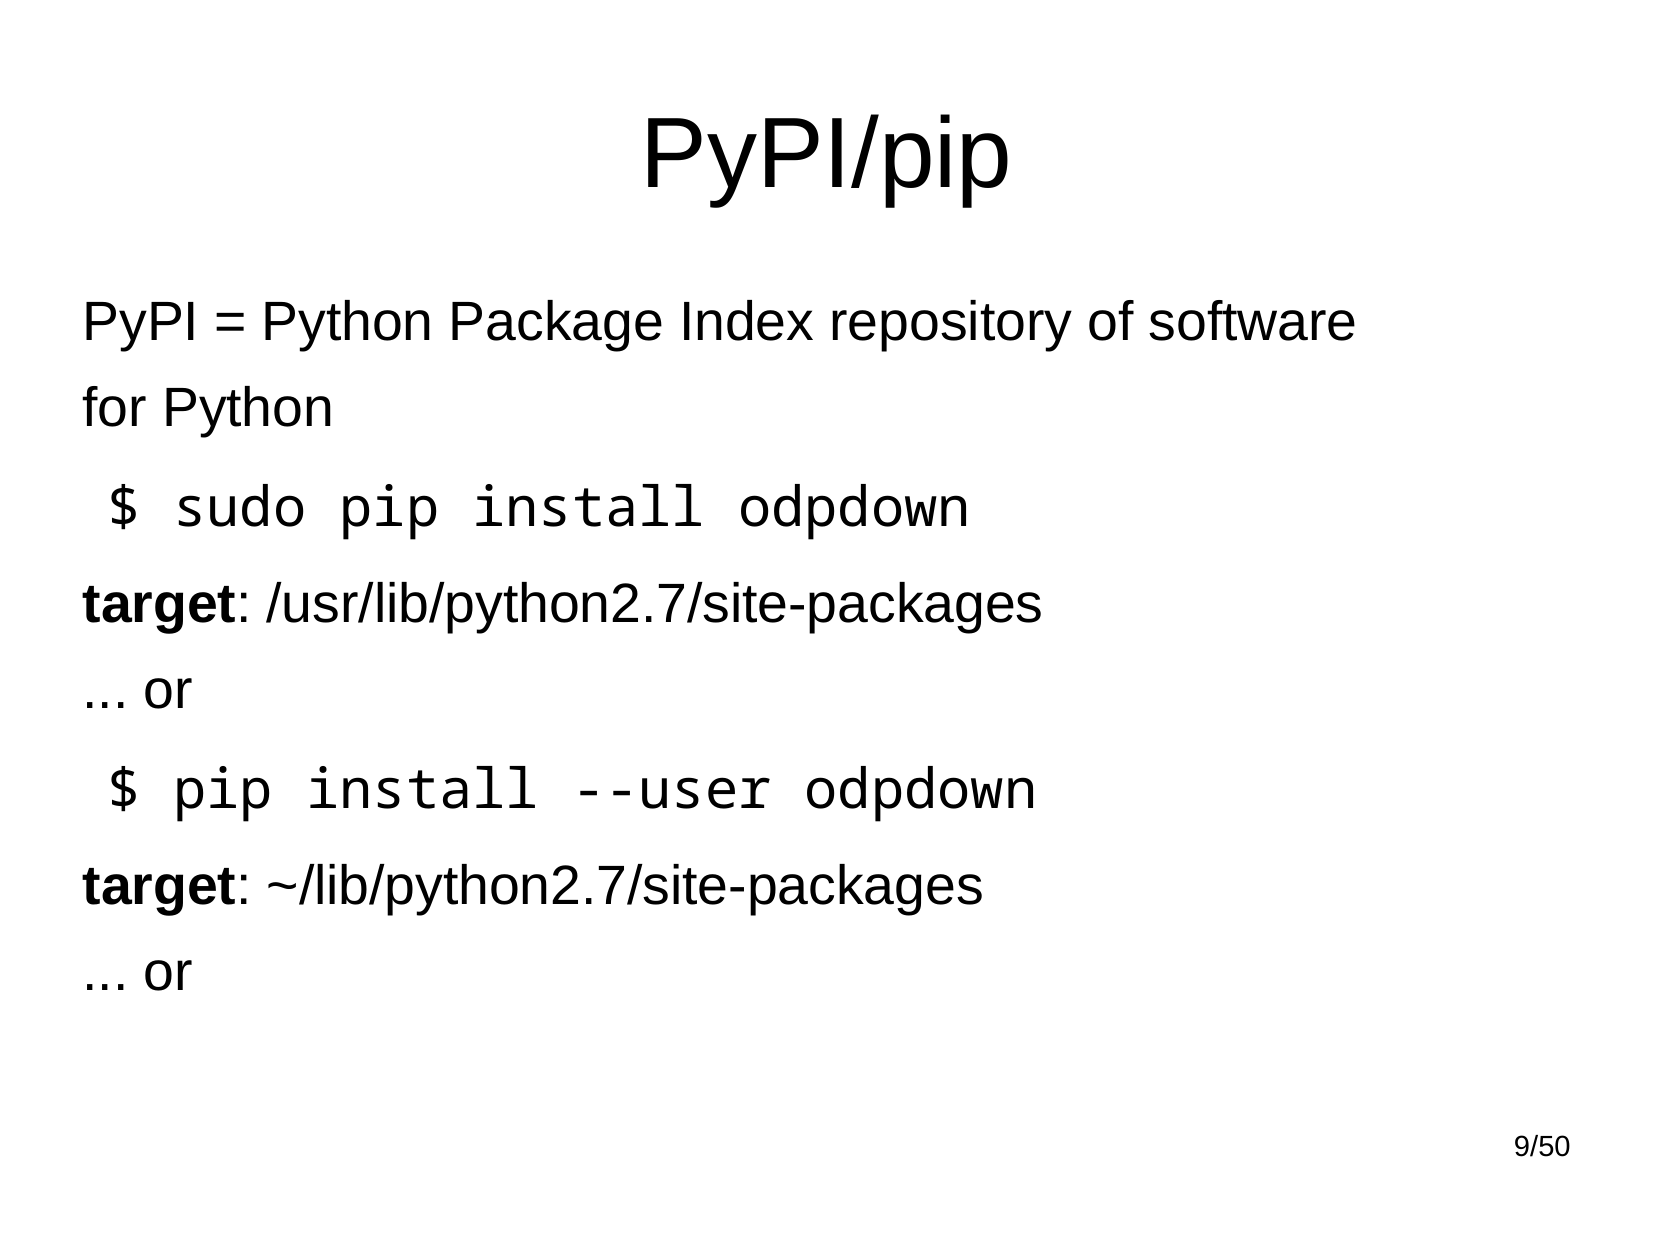

# PyPI/pip
PyPI = Python Package Index repository of software
for Python
$ sudo pip install odpdown
target: /usr/lib/python2.7/site-packages
... or
$ pip install --user odpdown
target: ~/lib/python2.7/site-packages
... or
9